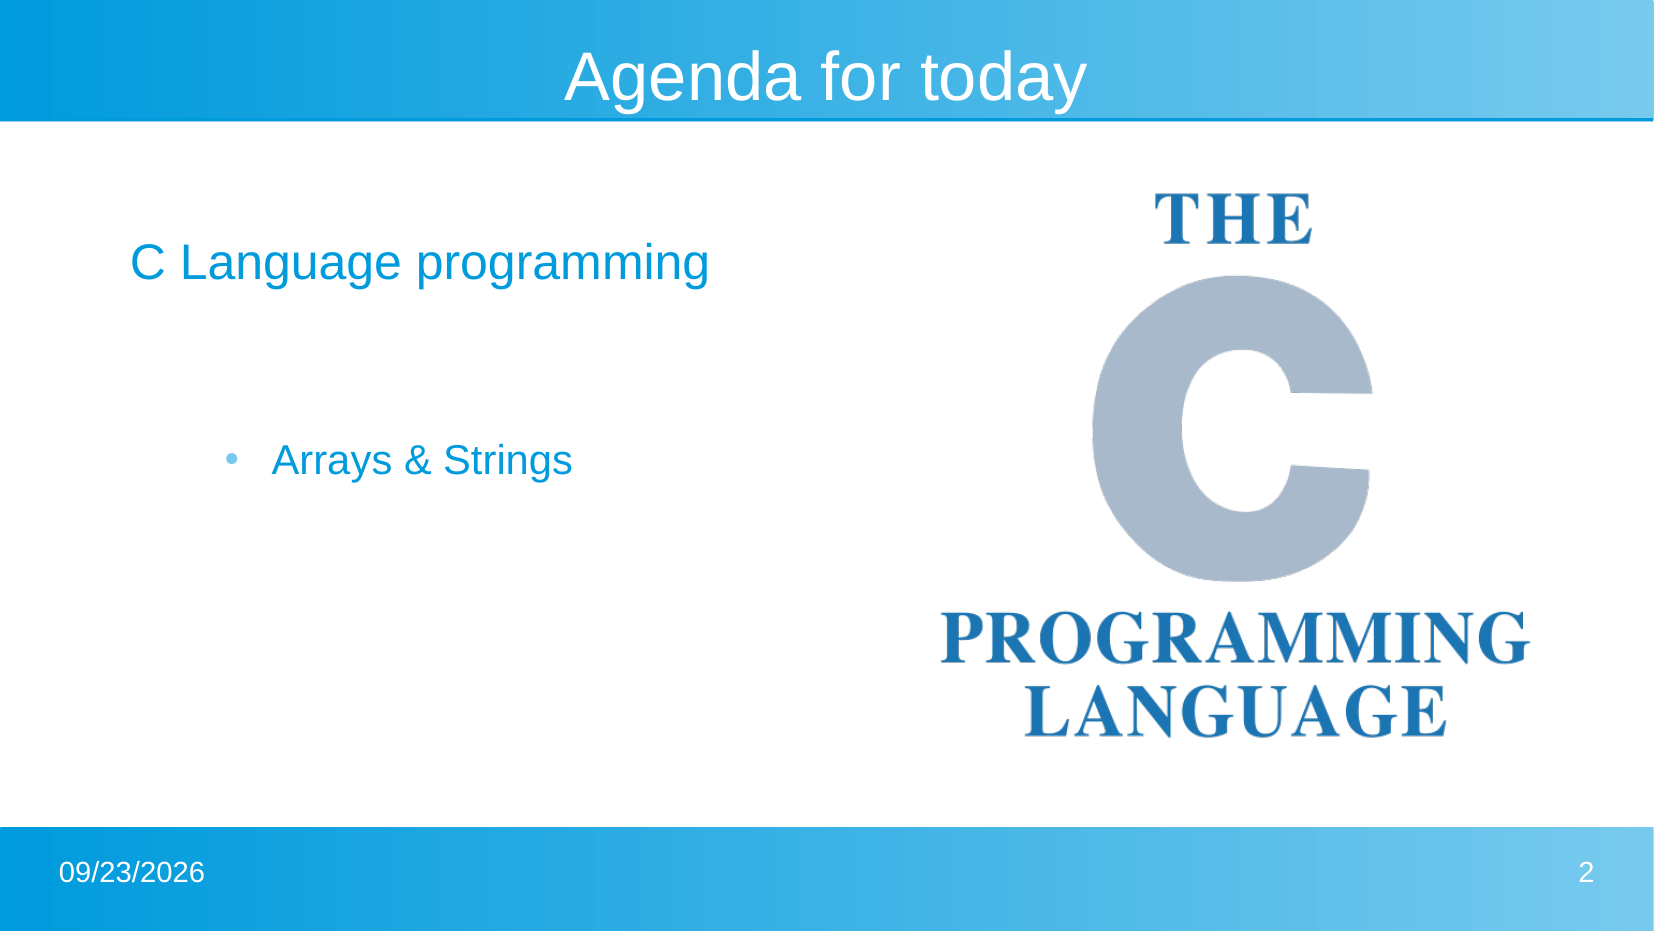

# Agenda for today
C Language programming
Arrays & Strings
2